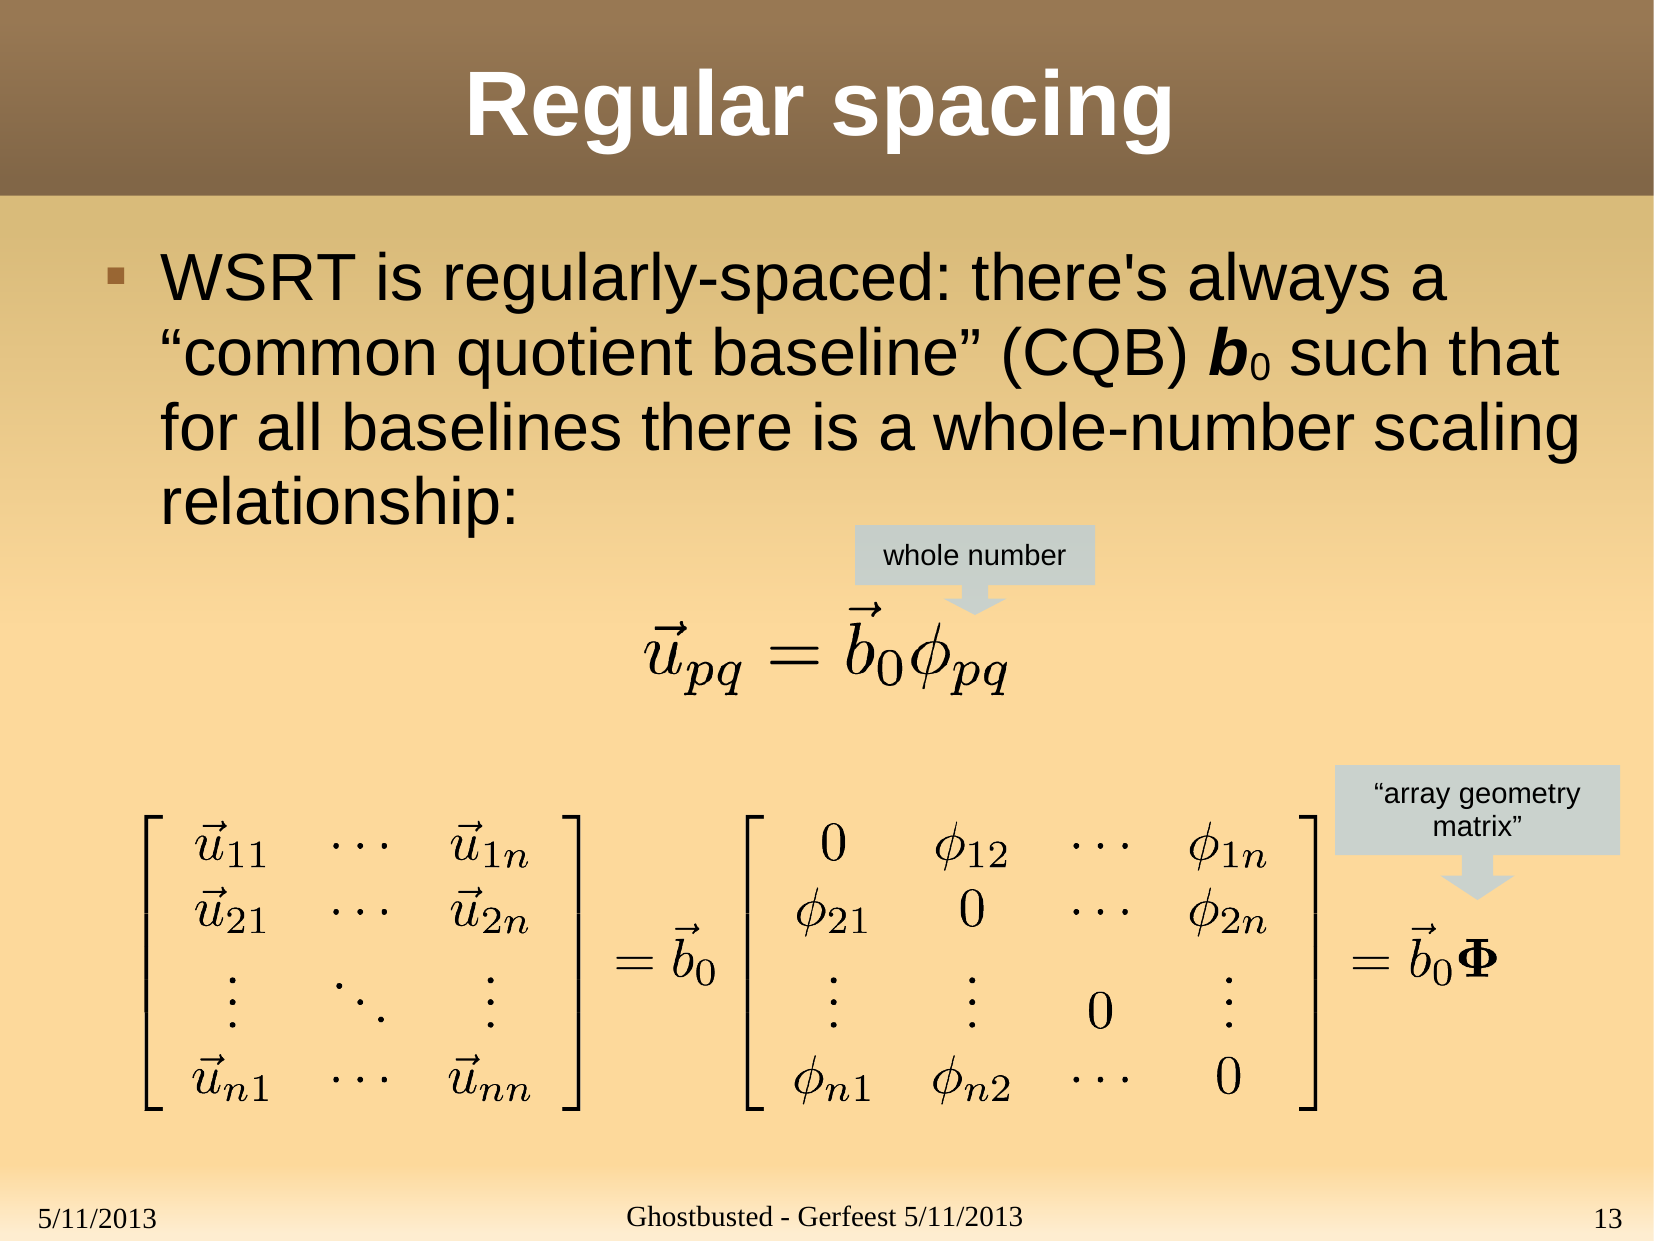

# Regular spacing
WSRT is regularly-spaced: there's always a “common quotient baseline” (CQB) b0 such that for all baselines there is a whole-number scaling relationship:
whole number
“array geometry
matrix”
Ghostbusted - Gerfeest 5/11/2013
5/11/2013
13